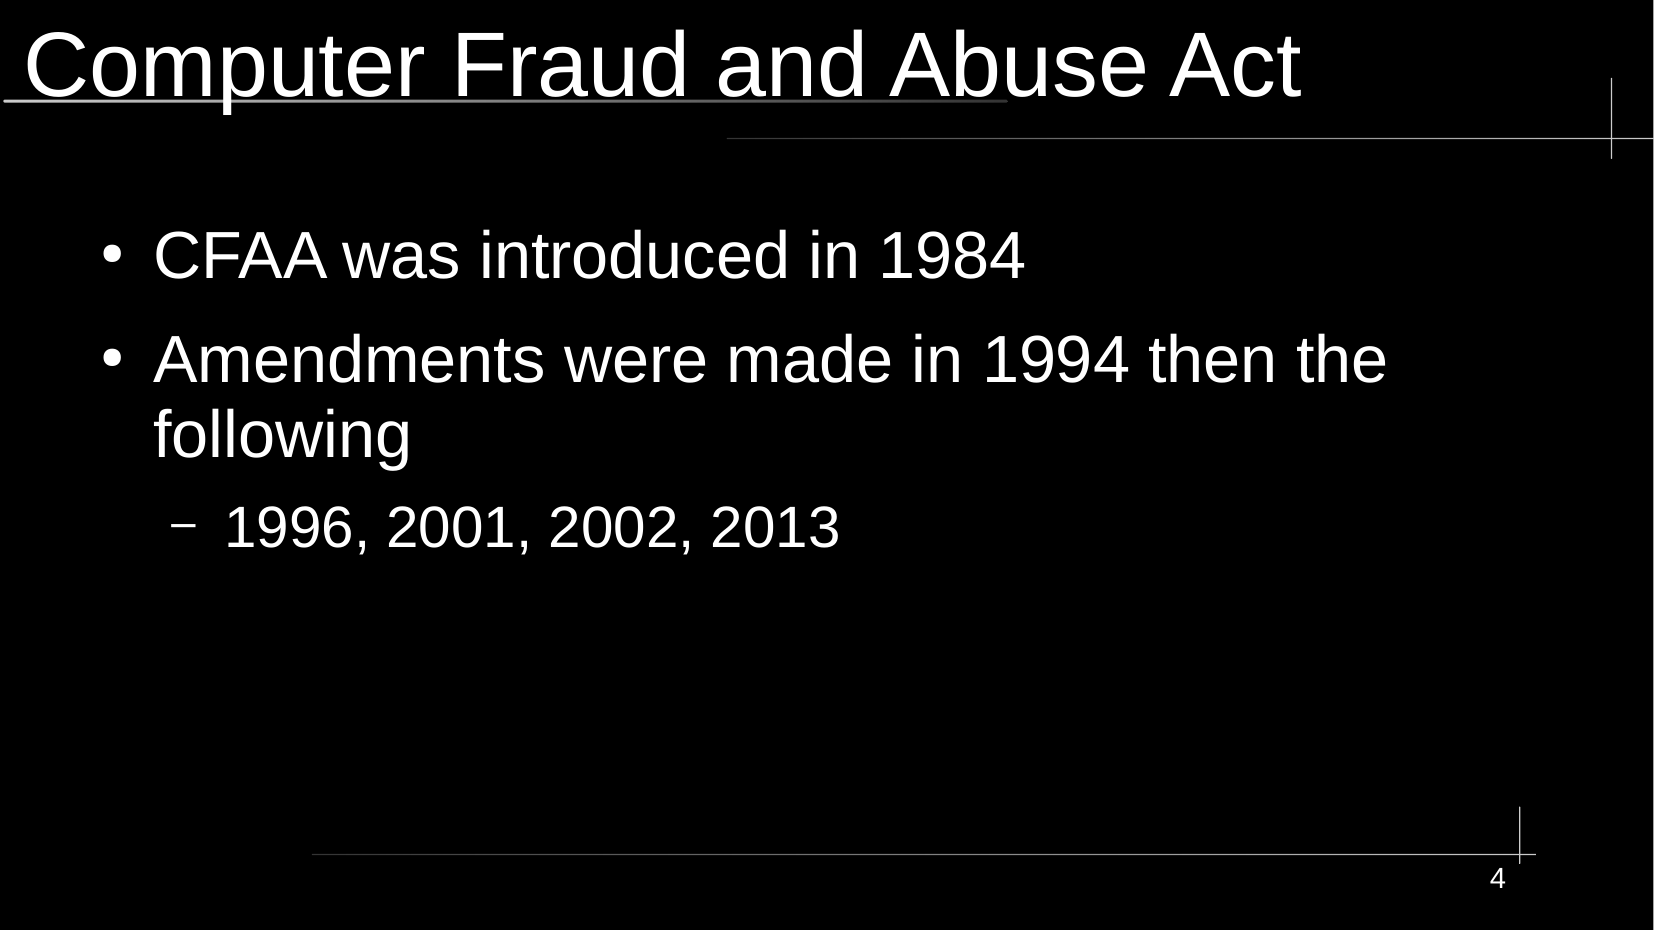

# Computer Fraud and Abuse Act
CFAA was introduced in 1984
Amendments were made in 1994 then the following
1996, 2001, 2002, 2013
4